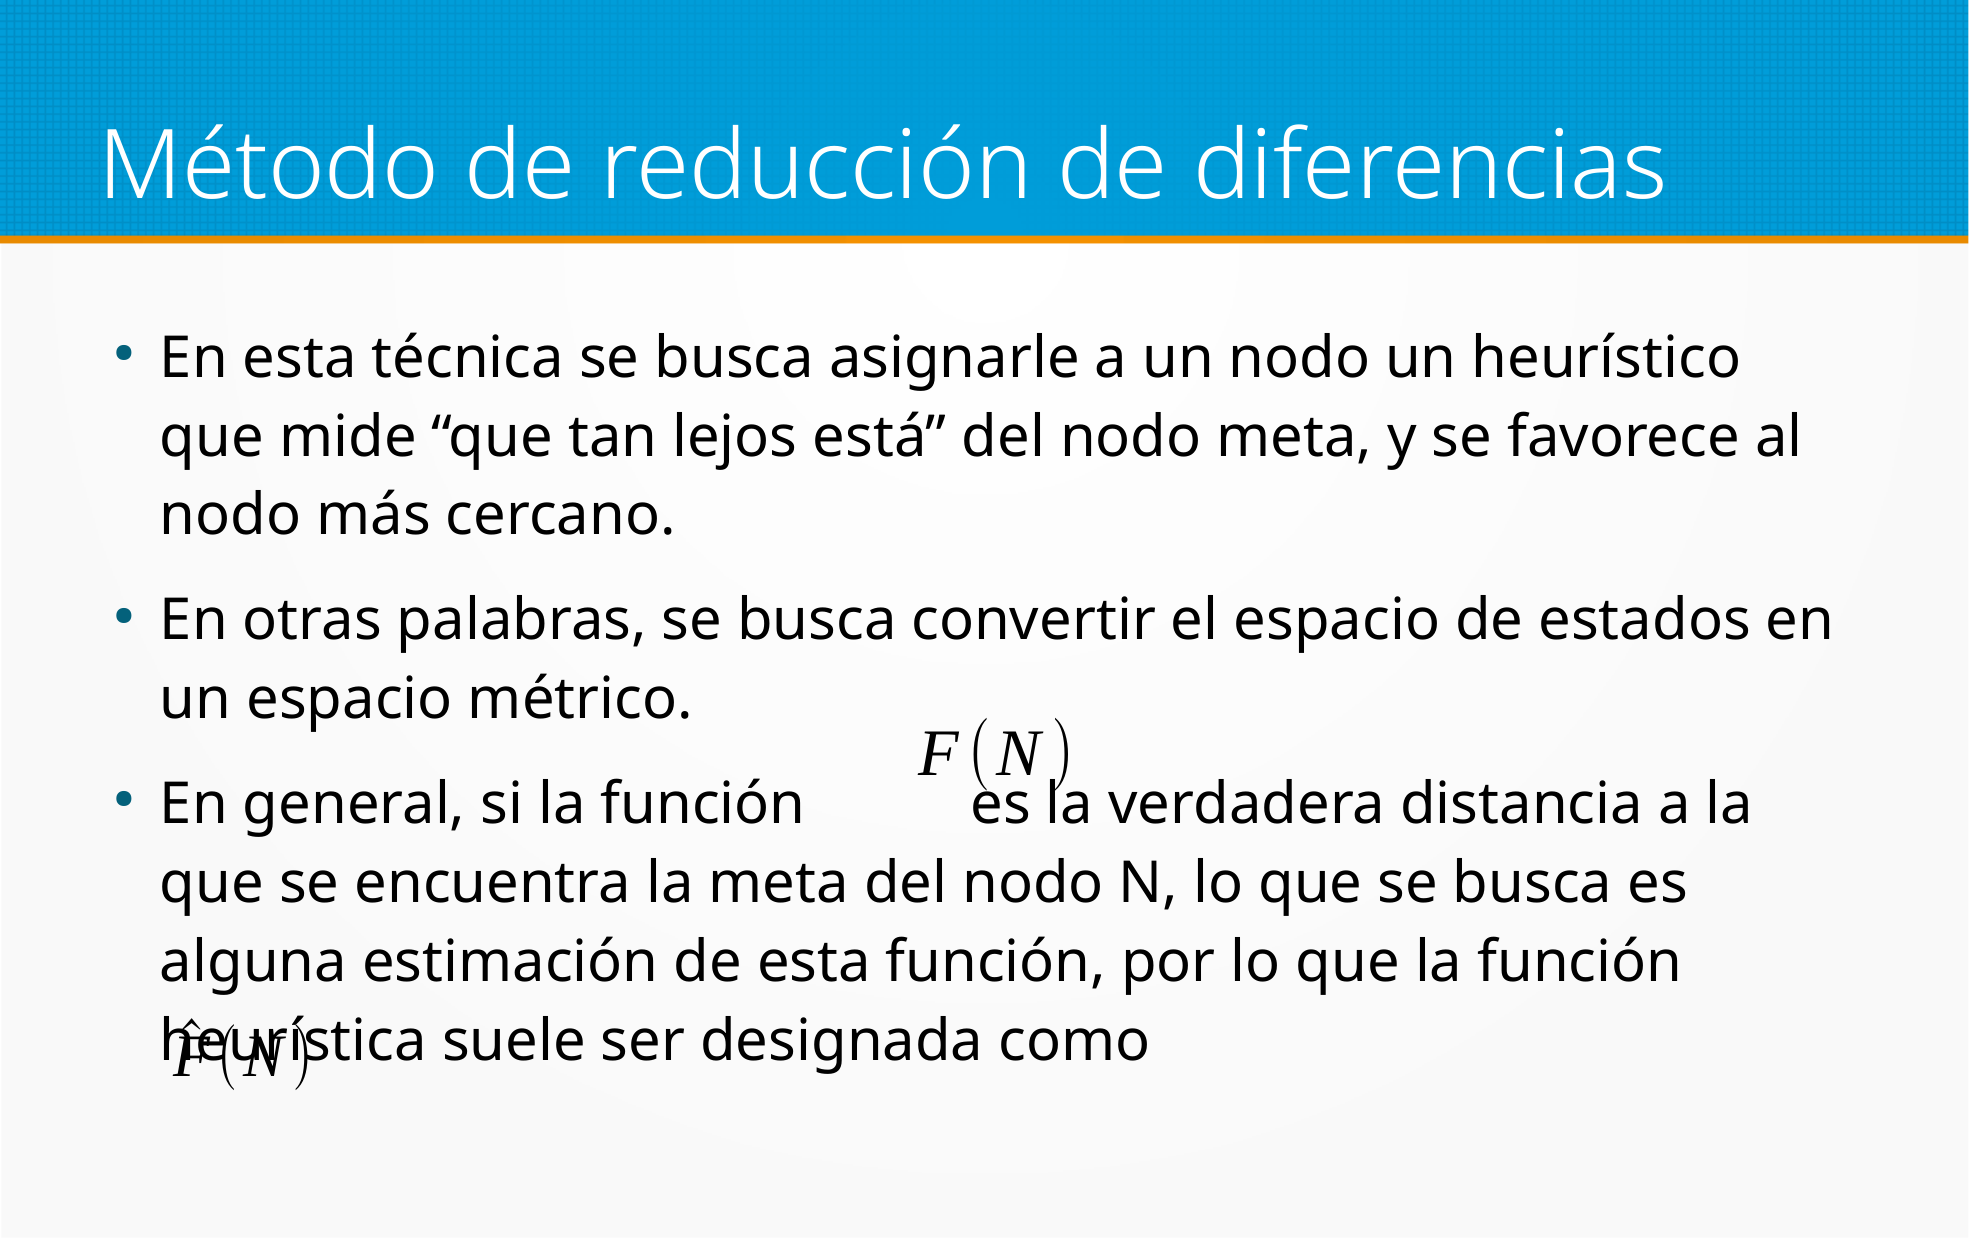

# Método de reducción de diferencias
En esta técnica se busca asignarle a un nodo un heurístico que mide “que tan lejos está” del nodo meta, y se favorece al nodo más cercano.
En otras palabras, se busca convertir el espacio de estados en un espacio métrico.
En general, si la función es la verdadera distancia a la que se encuentra la meta del nodo N, lo que se busca es alguna estimación de esta función, por lo que la función heurística suele ser designada como